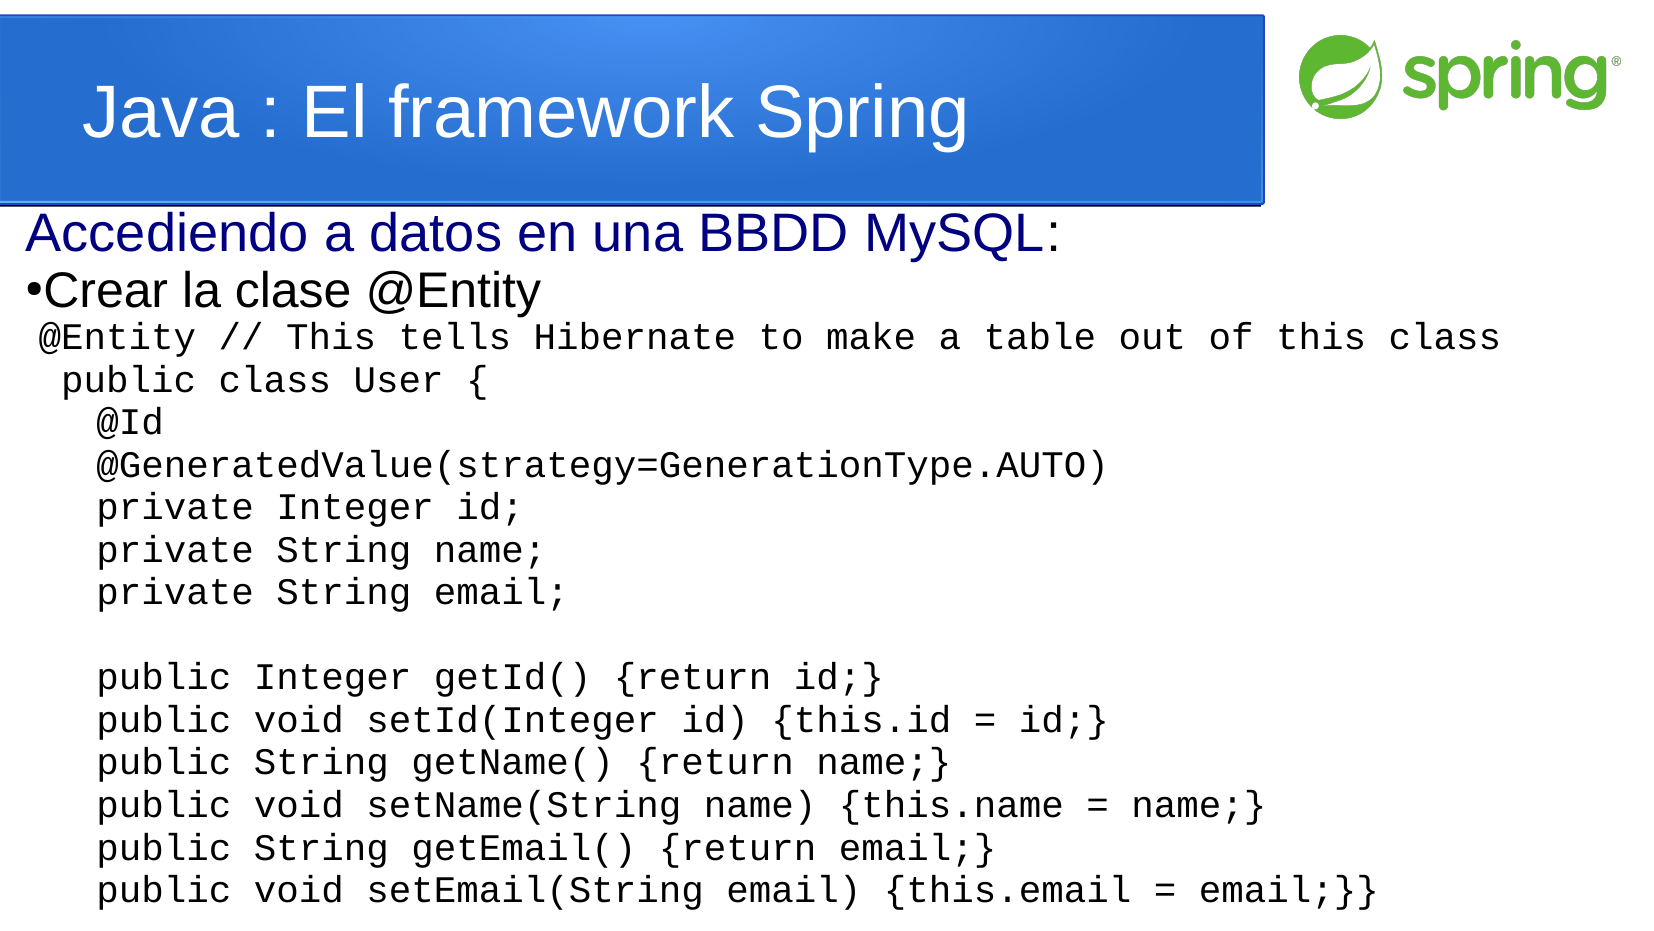

# Java : El framework Spring
Accediendo a datos en una BBDD MySQL:
Crear la clase @Entity
@Entity // This tells Hibernate to make a table out of this class
 public class User {
@Id
@GeneratedValue(strategy=GenerationType.AUTO)
private Integer id;
private String name;
private String email;
public Integer getId() {return id;}
public void setId(Integer id) {this.id = id;}
public String getName() {return name;}
public void setName(String name) {this.name = name;}
public String getEmail() {return email;}
public void setEmail(String email) {this.email = email;}}